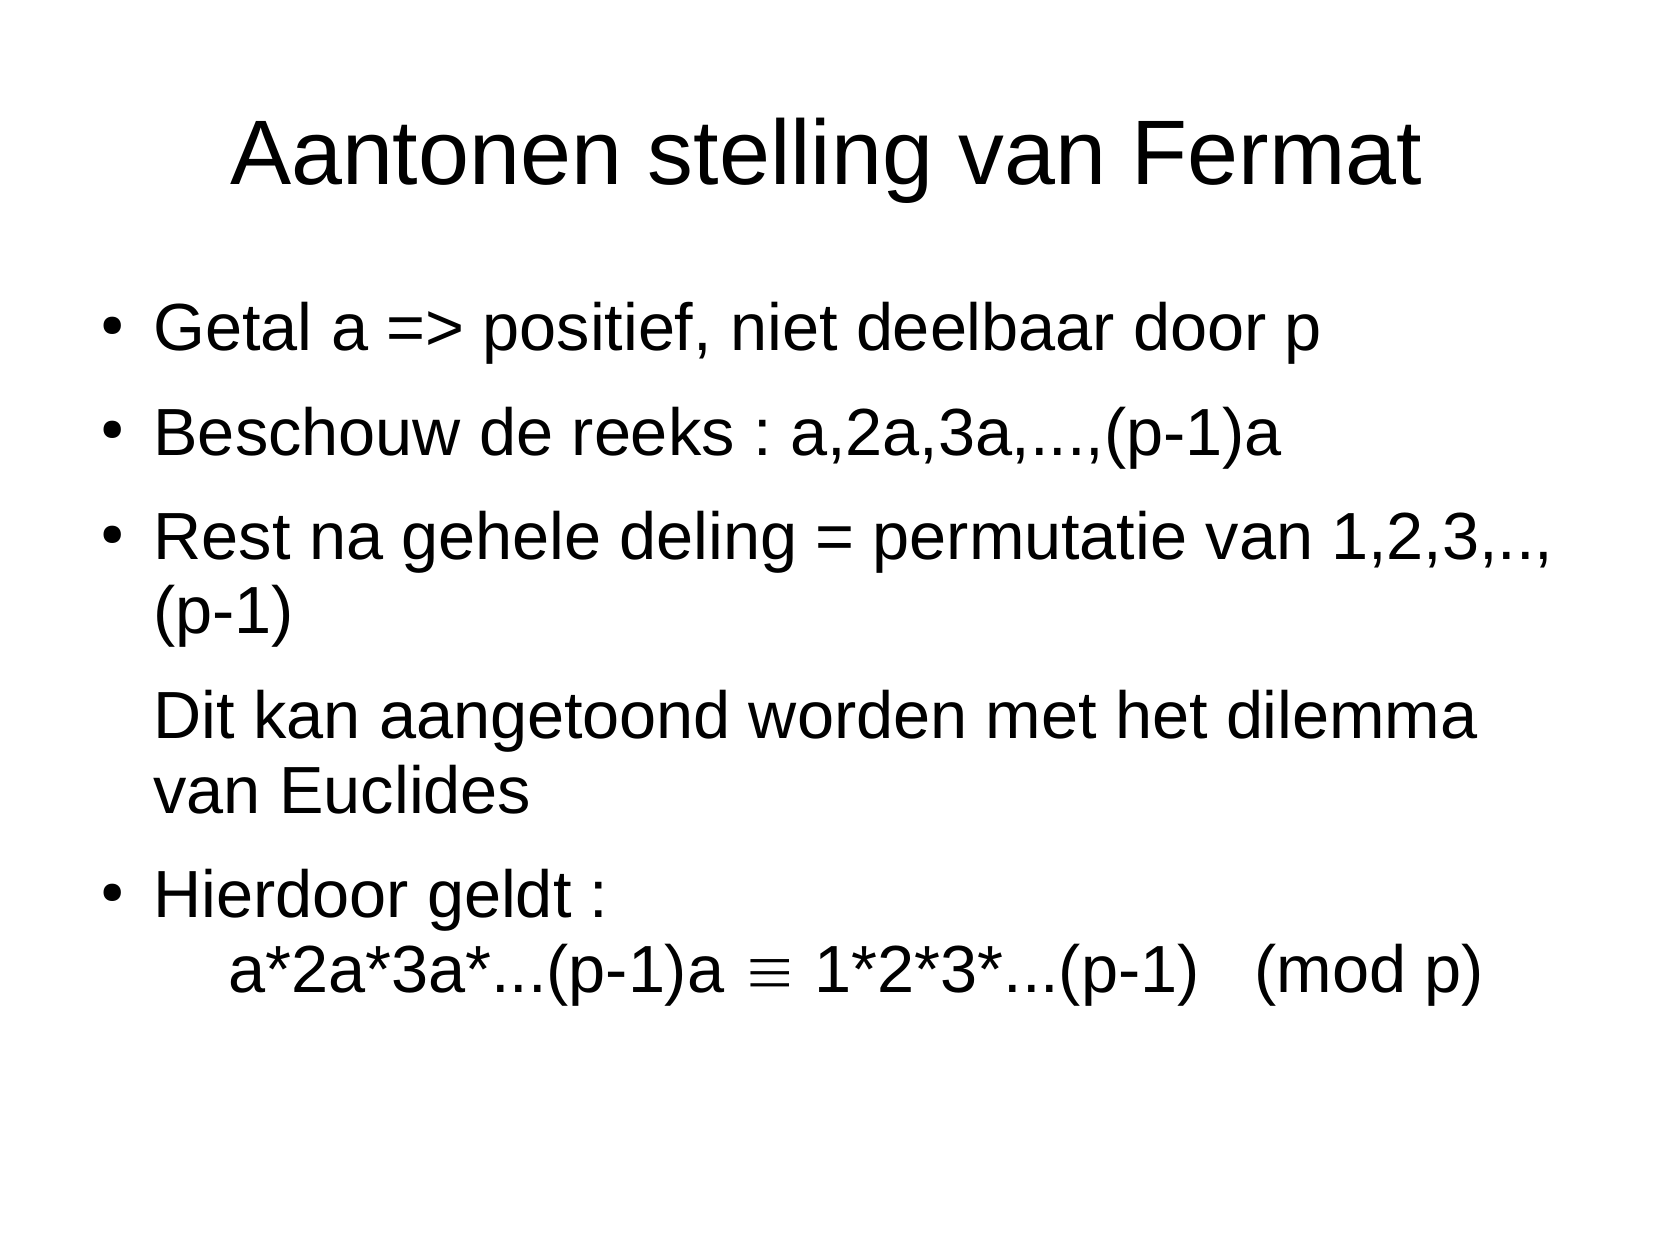

# Aantonen stelling van Fermat
Getal a => positief, niet deelbaar door p
Beschouw de reeks : a,2a,3a,...,(p-1)a
Rest na gehele deling = permutatie van 1,2,3,..,(p-1)
Dit kan aangetoond worden met het dilemma van Euclides
Hierdoor geldt :
	a*2a*3a*...(p-1)a ≡ 1*2*3*...(p-1) (mod p)